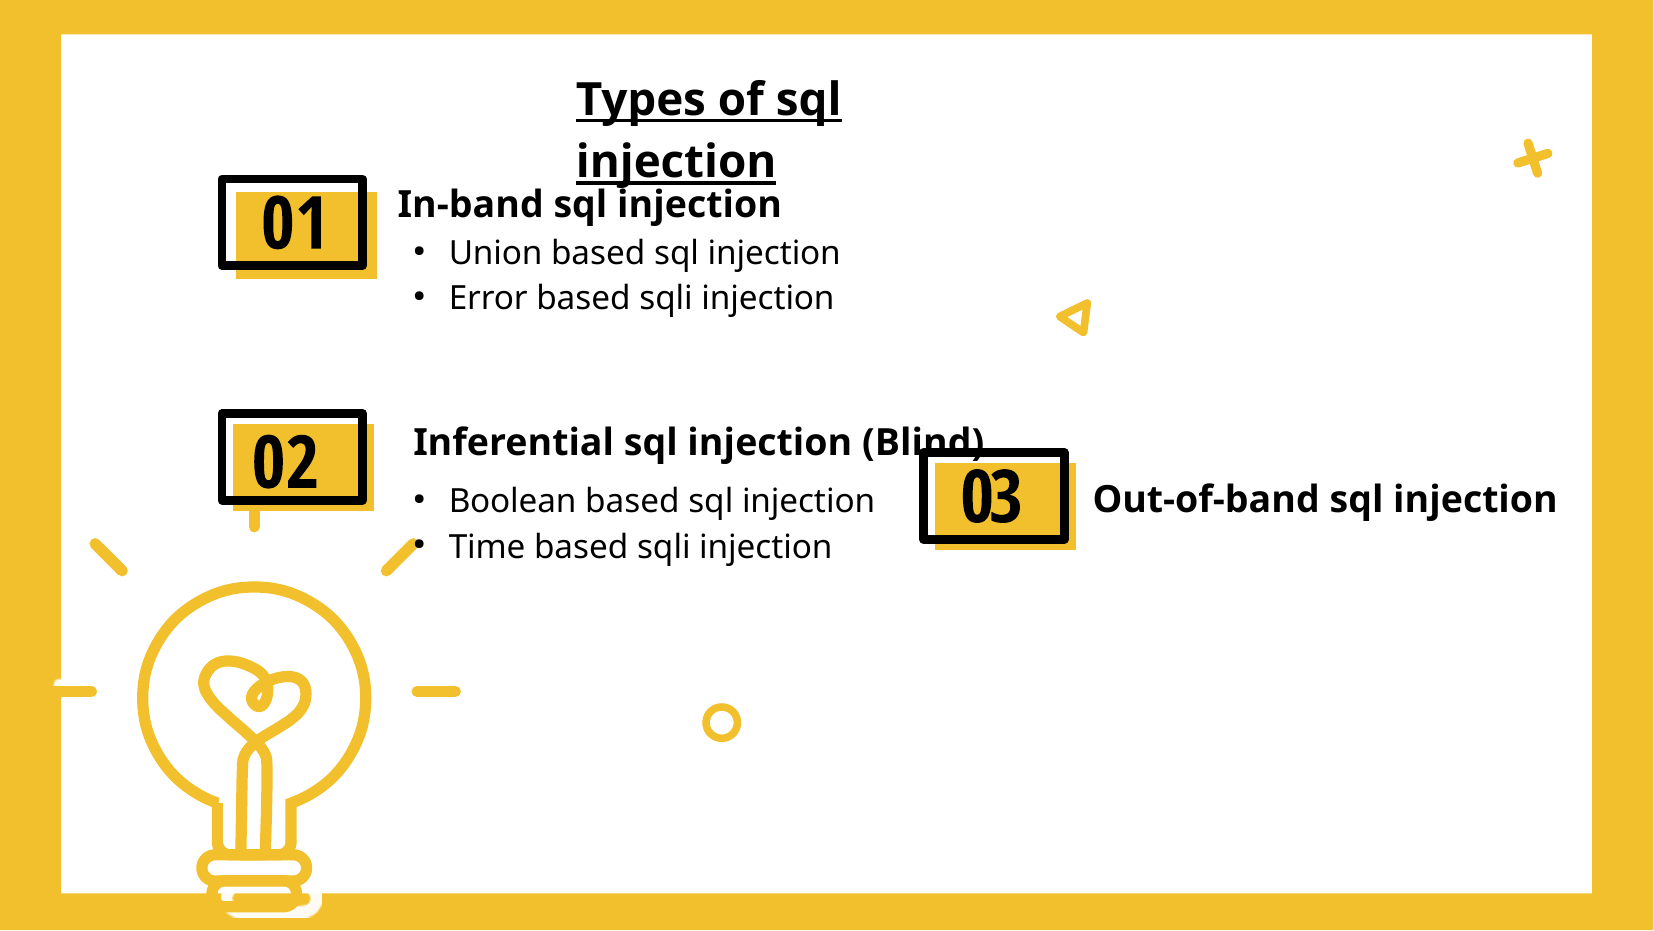

Types of sql injection
# In-band sql injection
Union based sql injection
Error based sqli injection
Inferential sql injection (Blind)
Out-of-band sql injection
Boolean based sql injection
Time based sqli injection